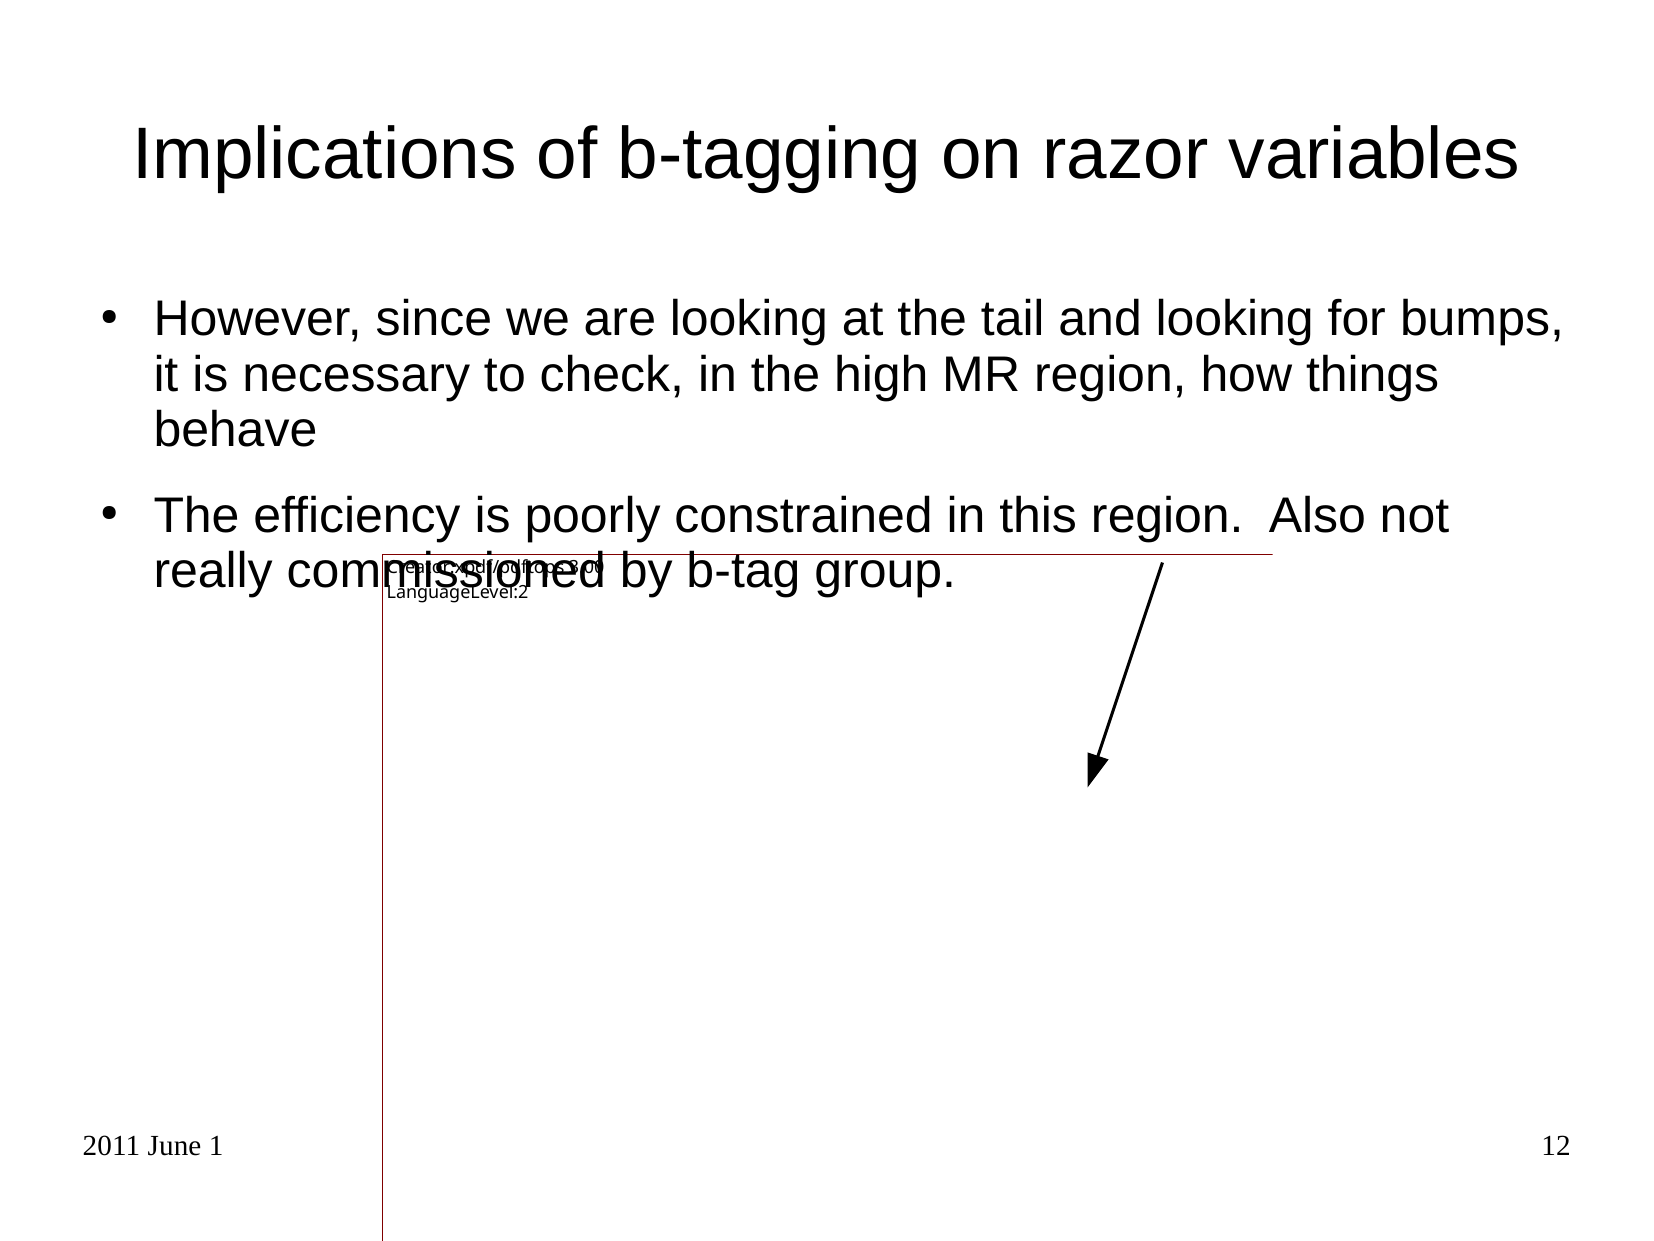

# Implications of b-tagging on razor variables
However, since we are looking at the tail and looking for bumps, it is necessary to check, in the high MR region, how things behave
The efficiency is poorly constrained in this region. Also not really commissioned by b-tag group.
2011 June 1
12